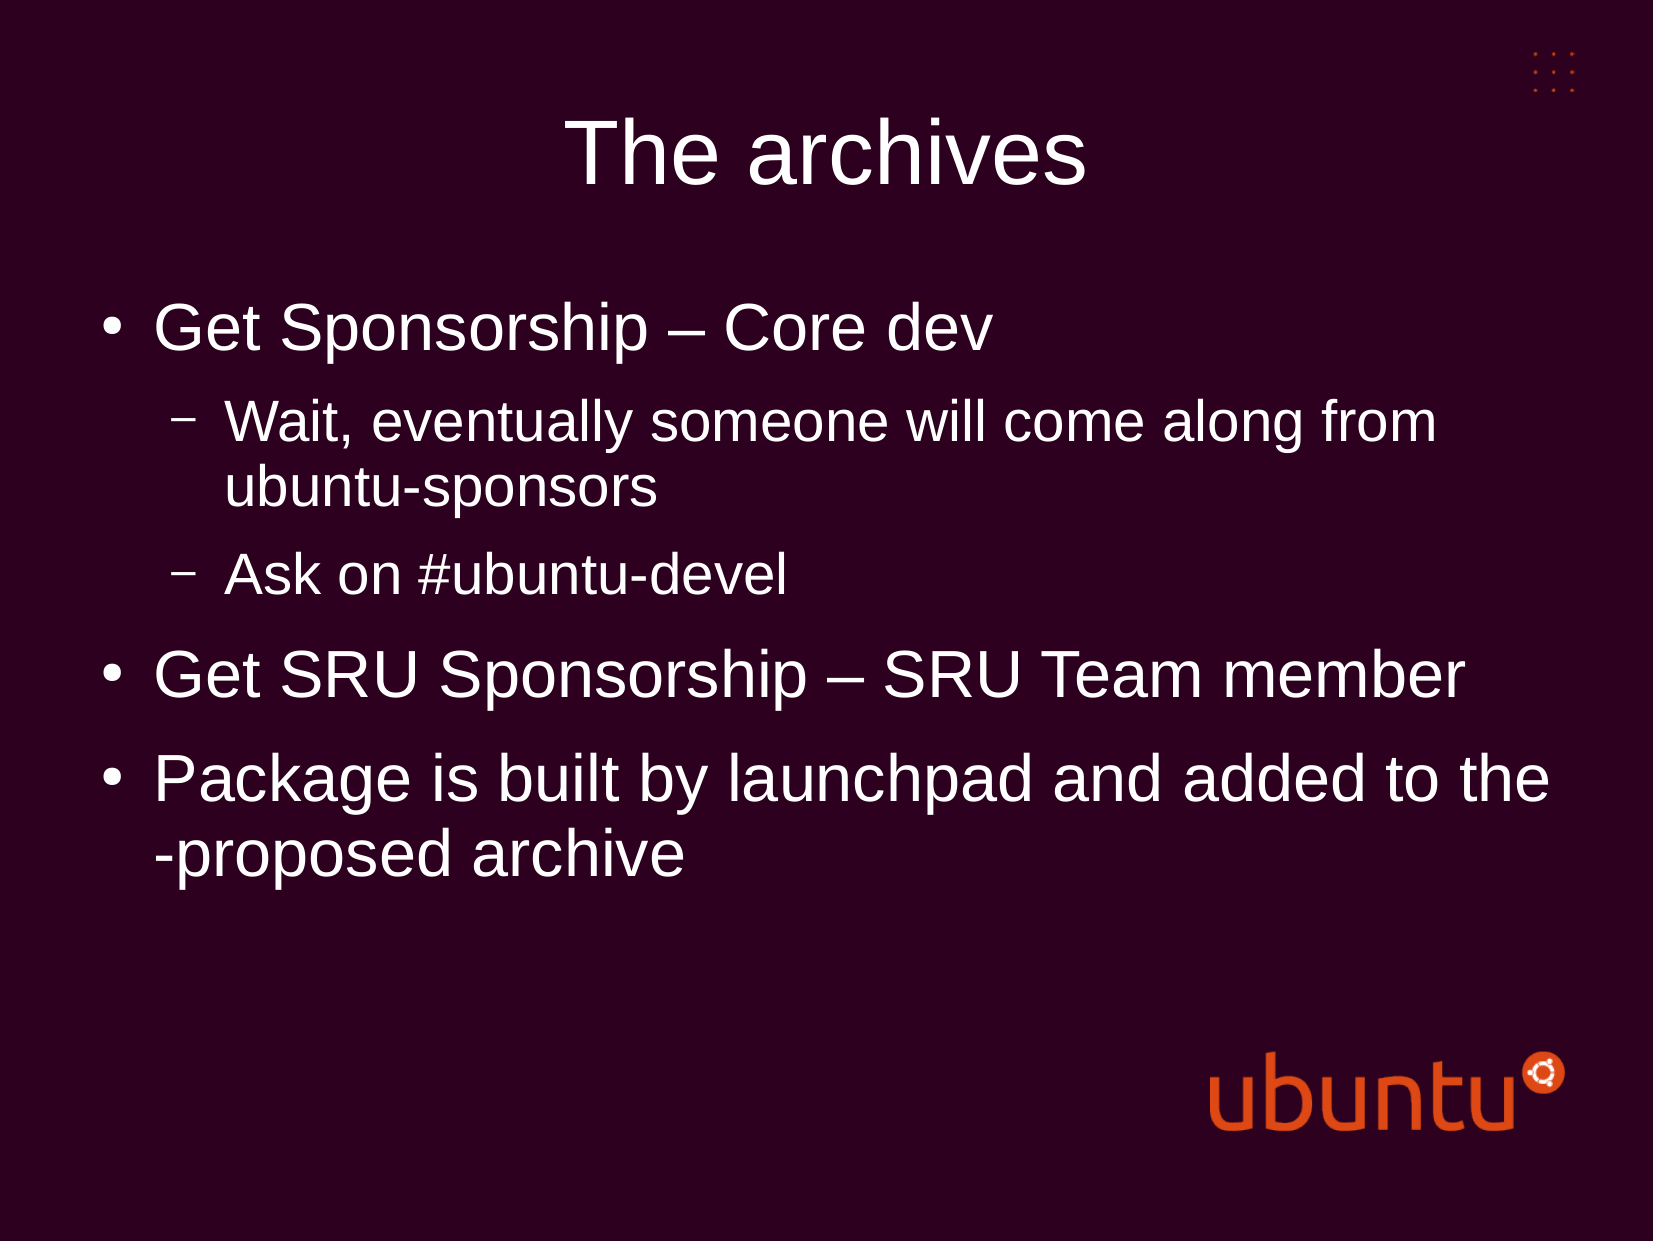

# The archives
Get Sponsorship – Core dev
Wait, eventually someone will come along from ubuntu-sponsors
Ask on #ubuntu-devel
Get SRU Sponsorship – SRU Team member
Package is built by launchpad and added to the -proposed archive